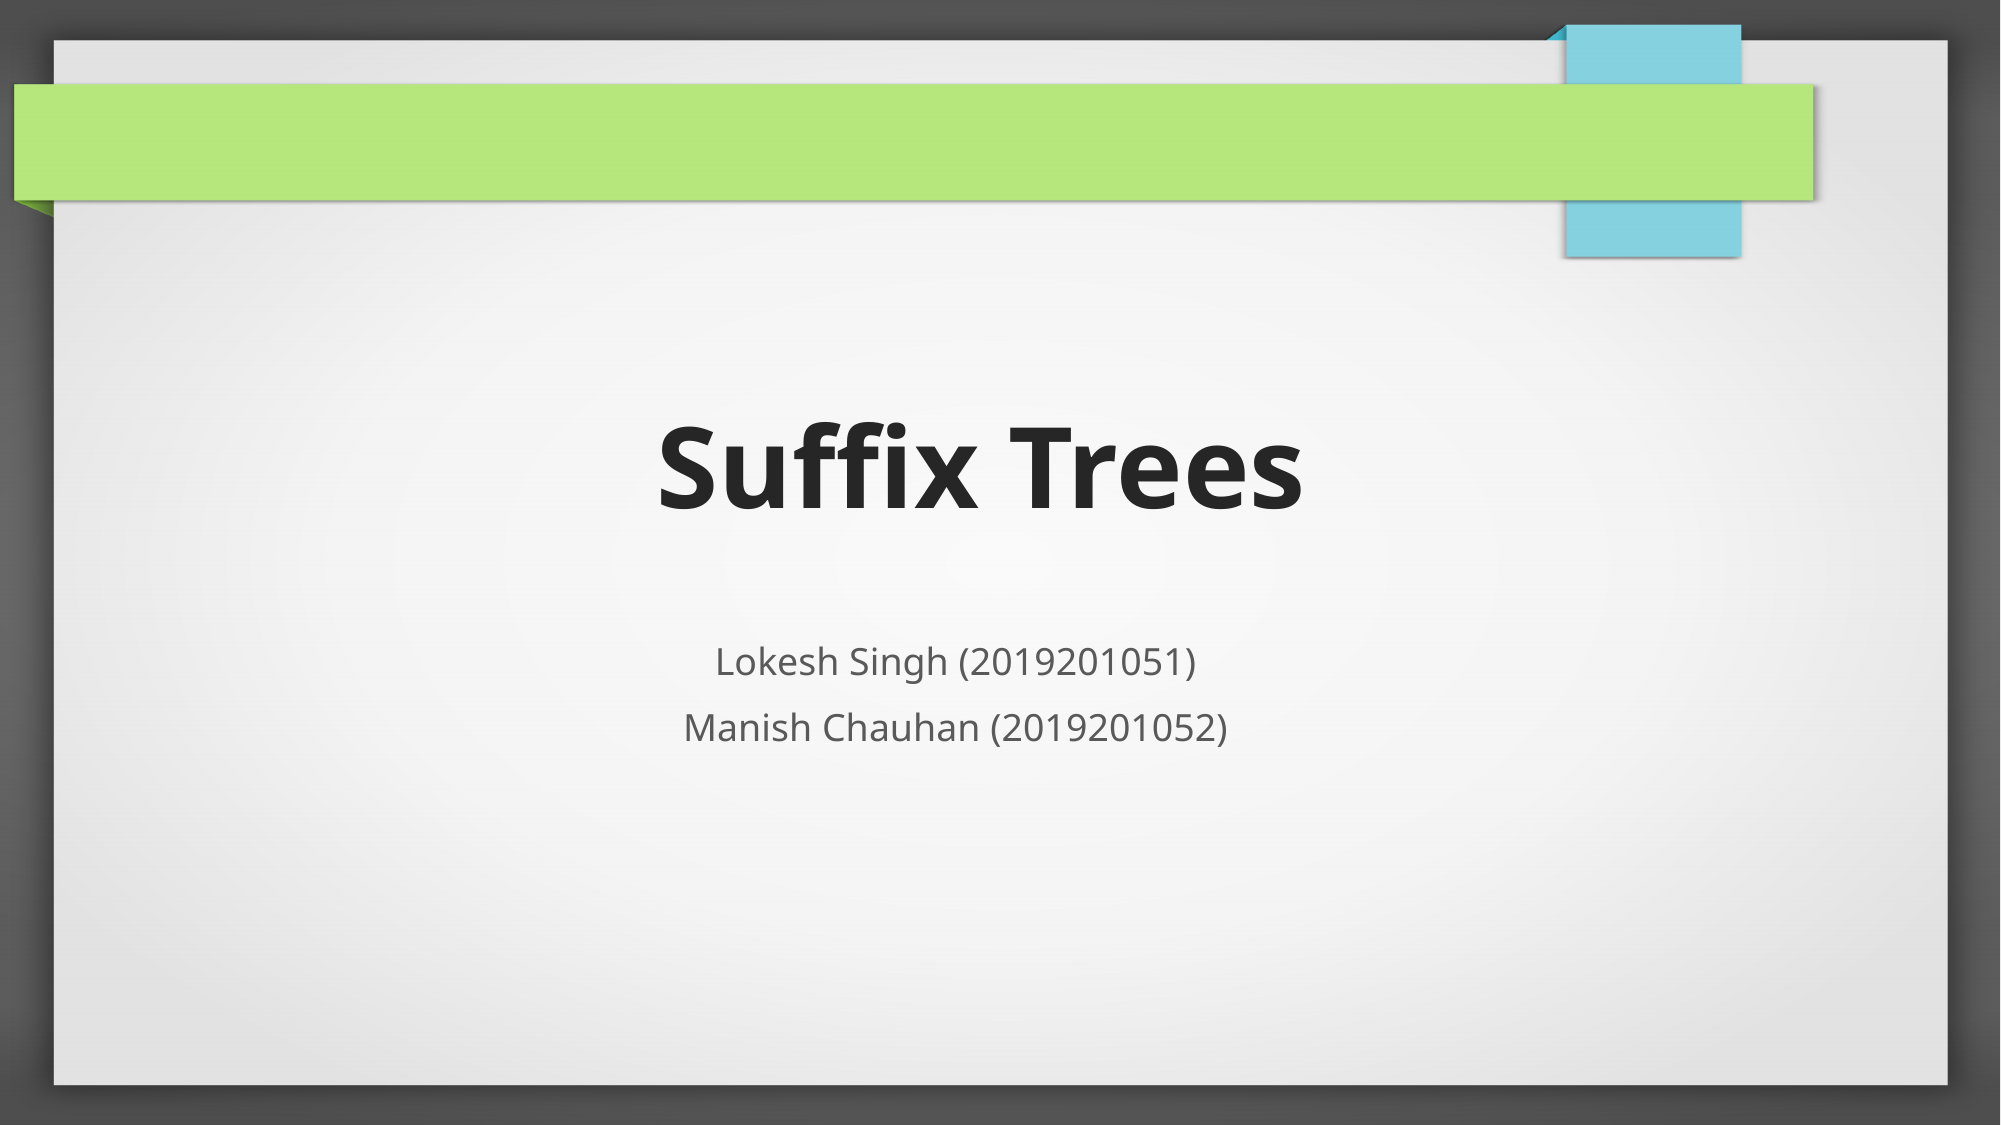

# Suffix Trees
Lokesh Singh (2019201051)
Manish Chauhan (2019201052)